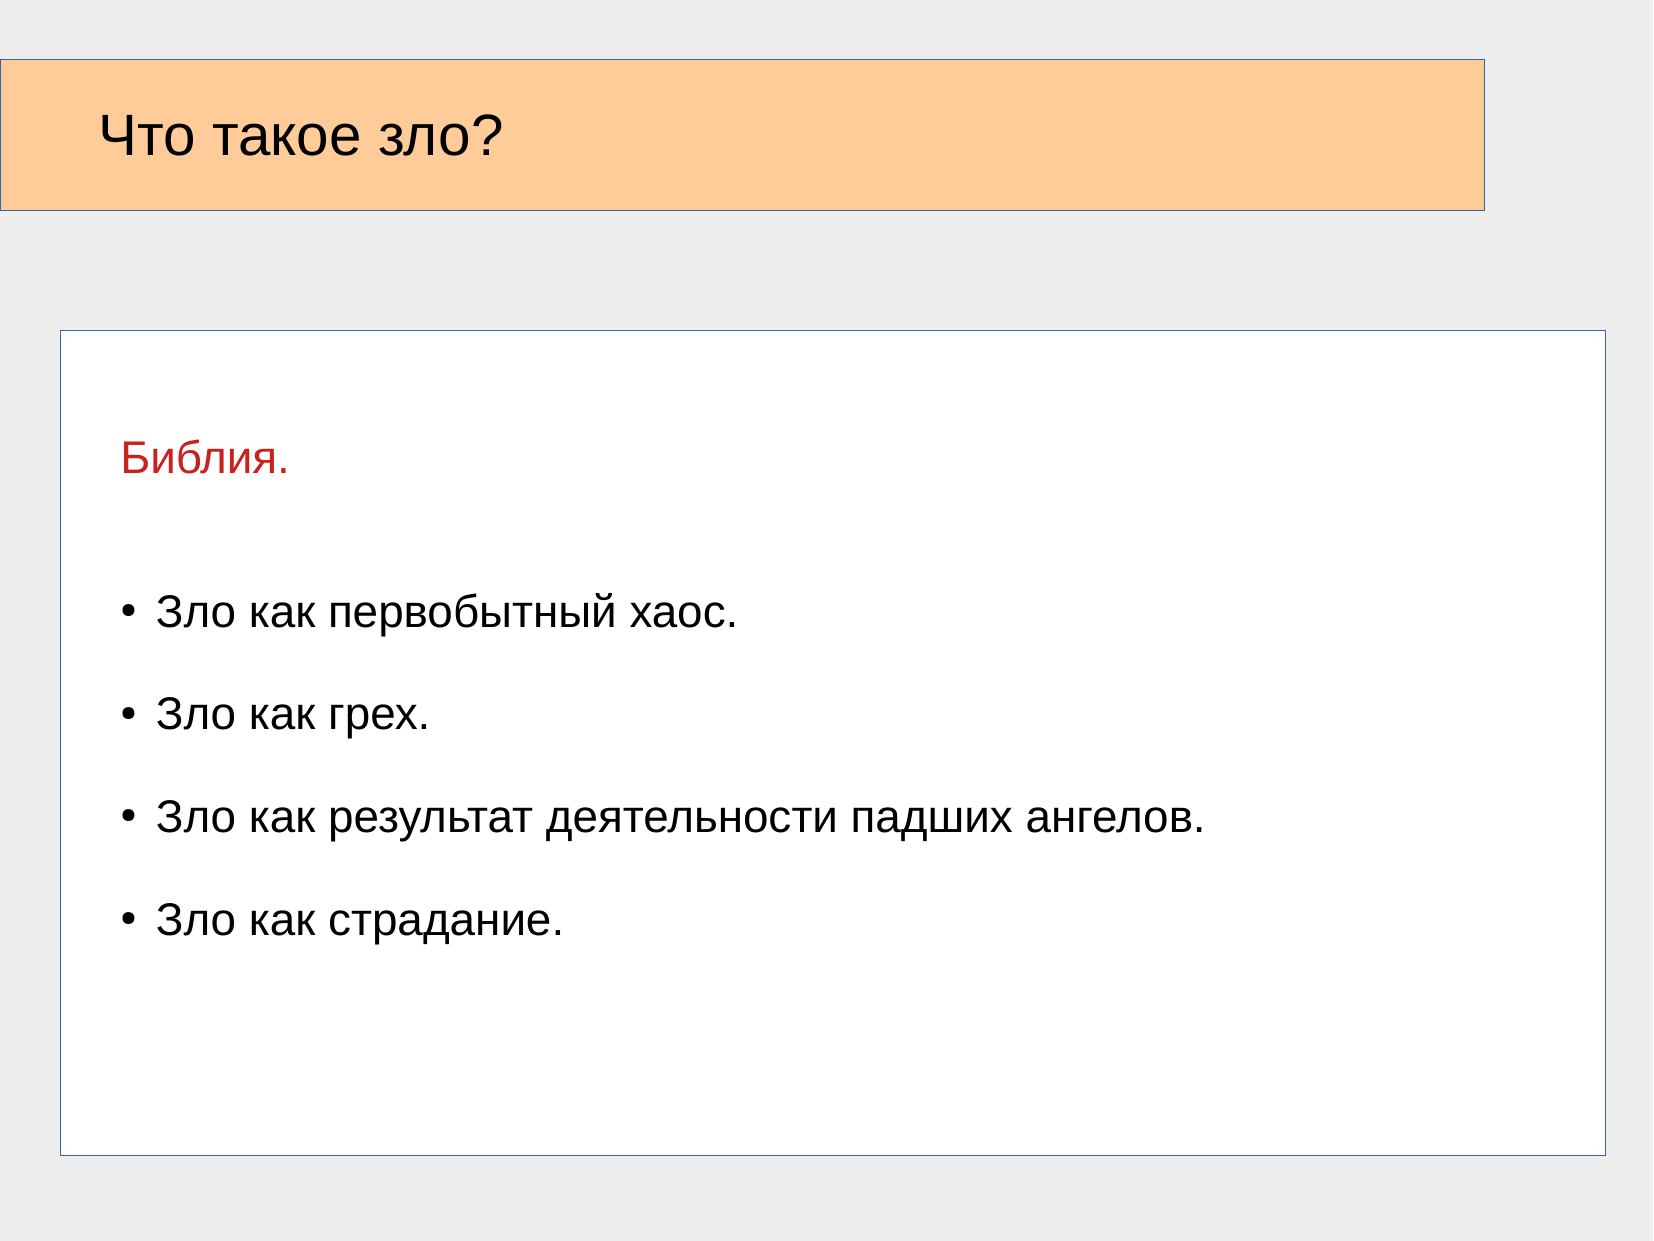

Что такое зло?
# Библия.
Зло как первобытный хаос.
Зло как грех.
Зло как результат деятельности падших ангелов.
Зло как страдание.